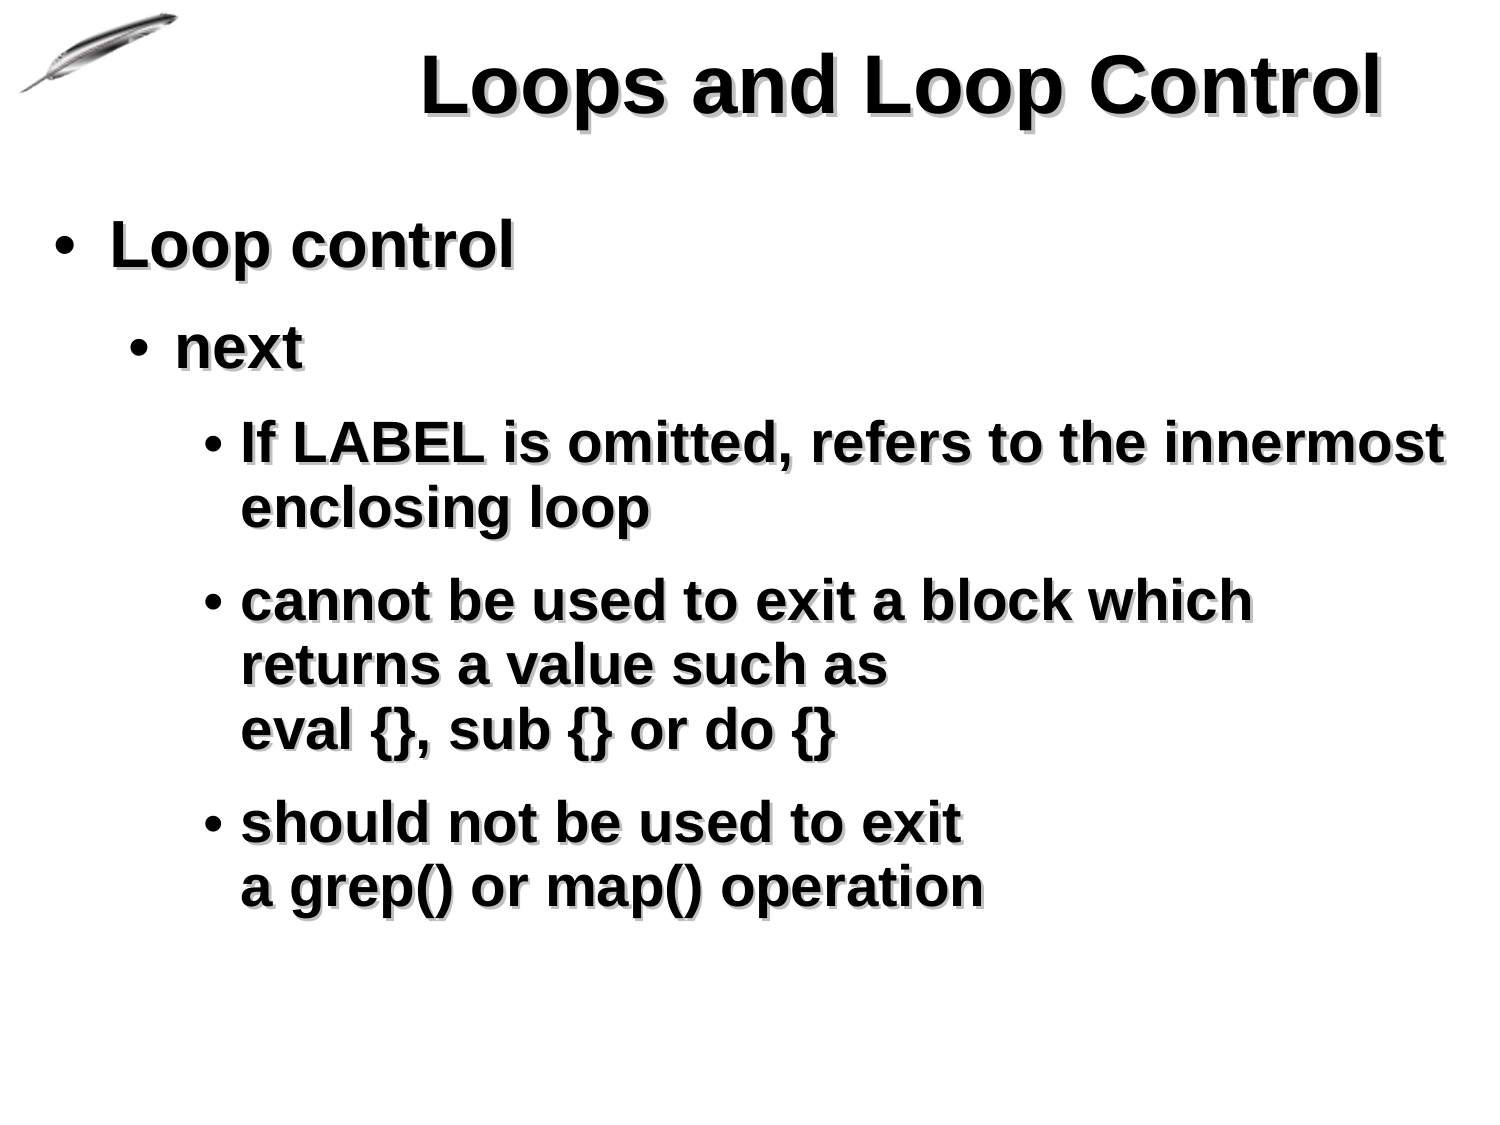

# Loops and Loop Control
Loop control
next
If LABEL is omitted, refers to the innermost enclosing loop
cannot be used to exit a block which returns a value such as
eval {}, sub {} or do {}
should not be used to exit
a grep() or map() operation